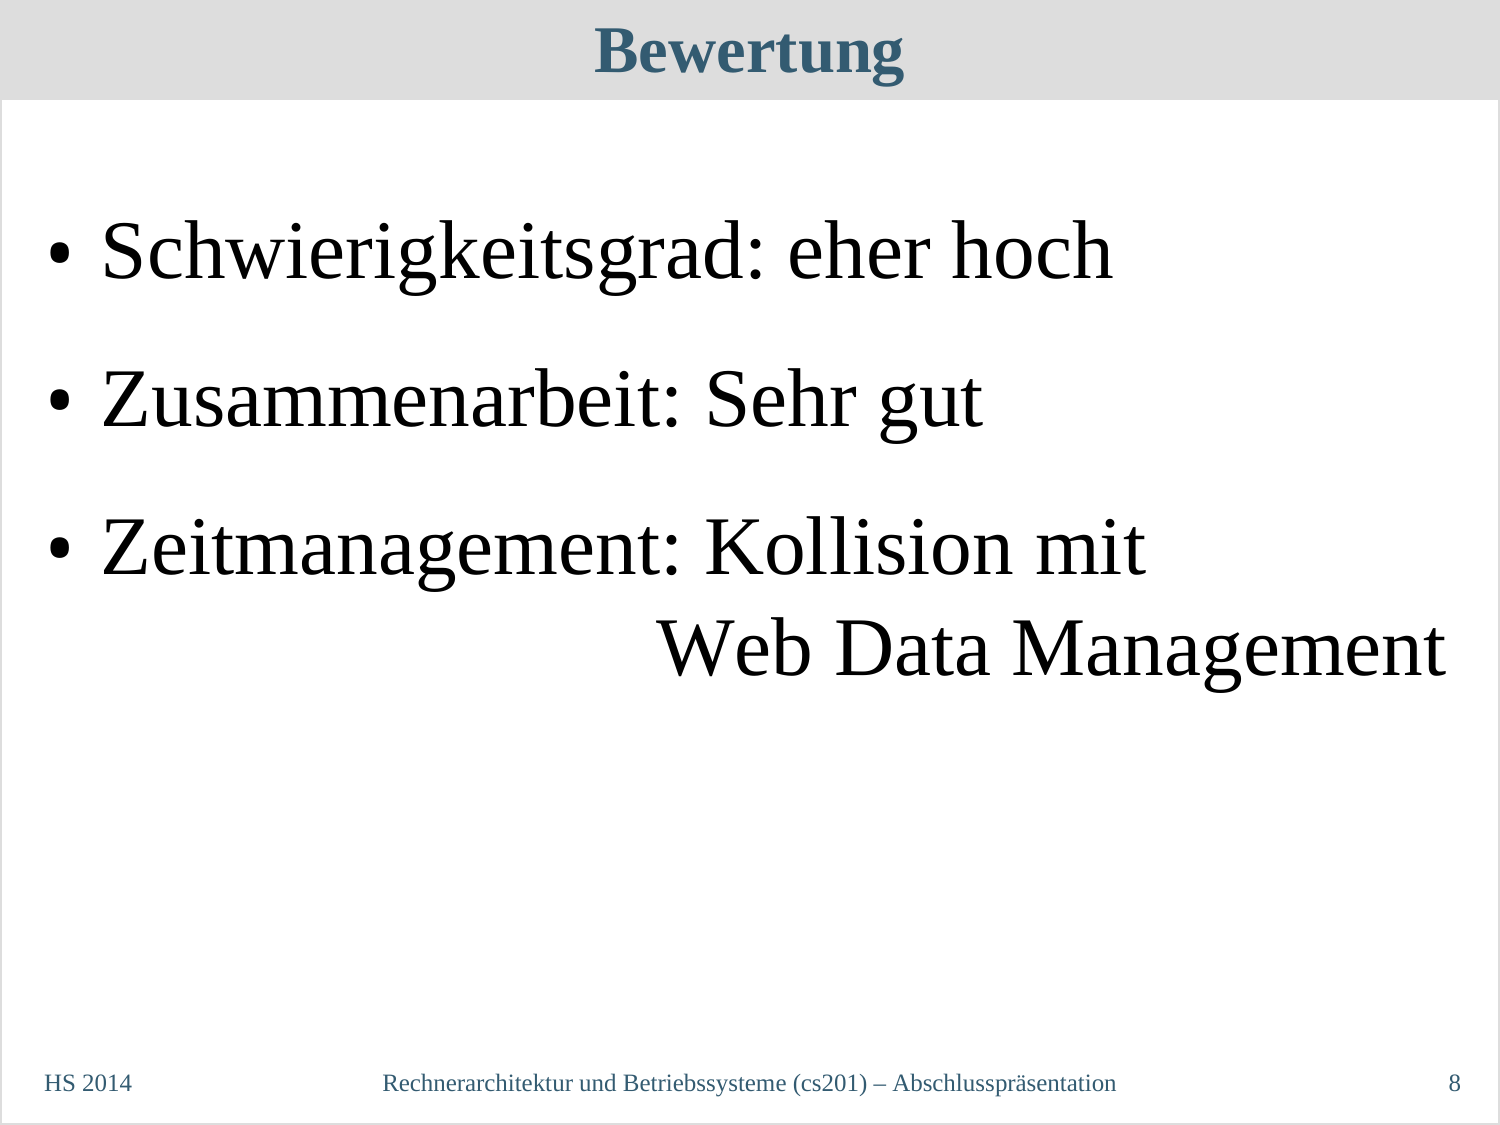

# Bewertung
Schwierigkeitsgrad: eher hoch
Zusammenarbeit: Sehr gut
Zeitmanagement: Kollision mit
 Web Data Management
HS 2014
Rechnerarchitektur und Betriebssysteme (cs201) – Abschlusspräsentation